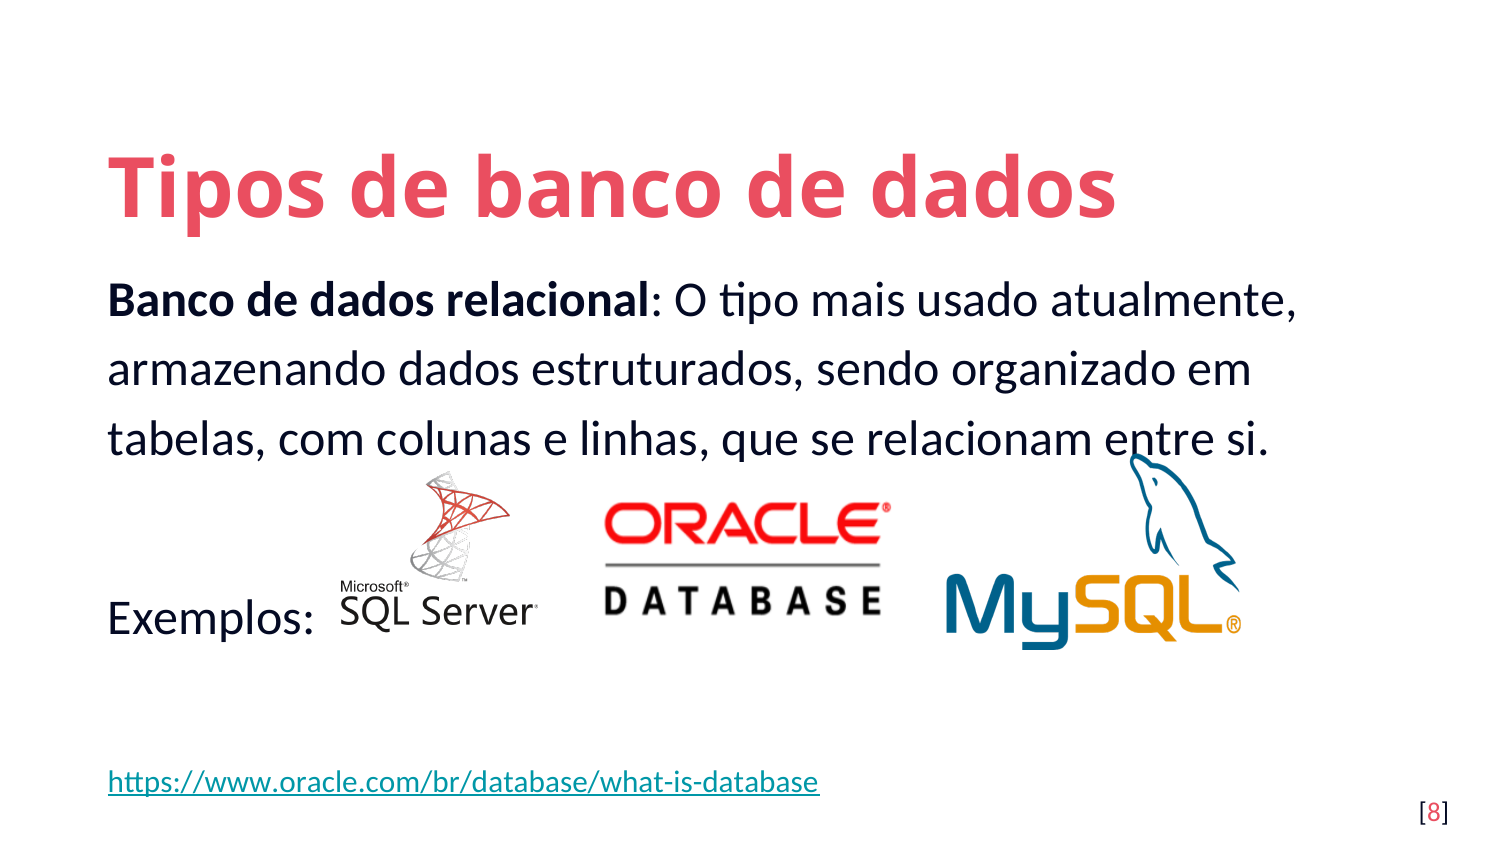

Tipos de banco de dados
Banco de dados relacional: O tipo mais usado atualmente, armazenando dados estruturados, sendo organizado em tabelas, com colunas e linhas, que se relacionam entre si.
Exemplos:
https://www.oracle.com/br/database/what-is-database